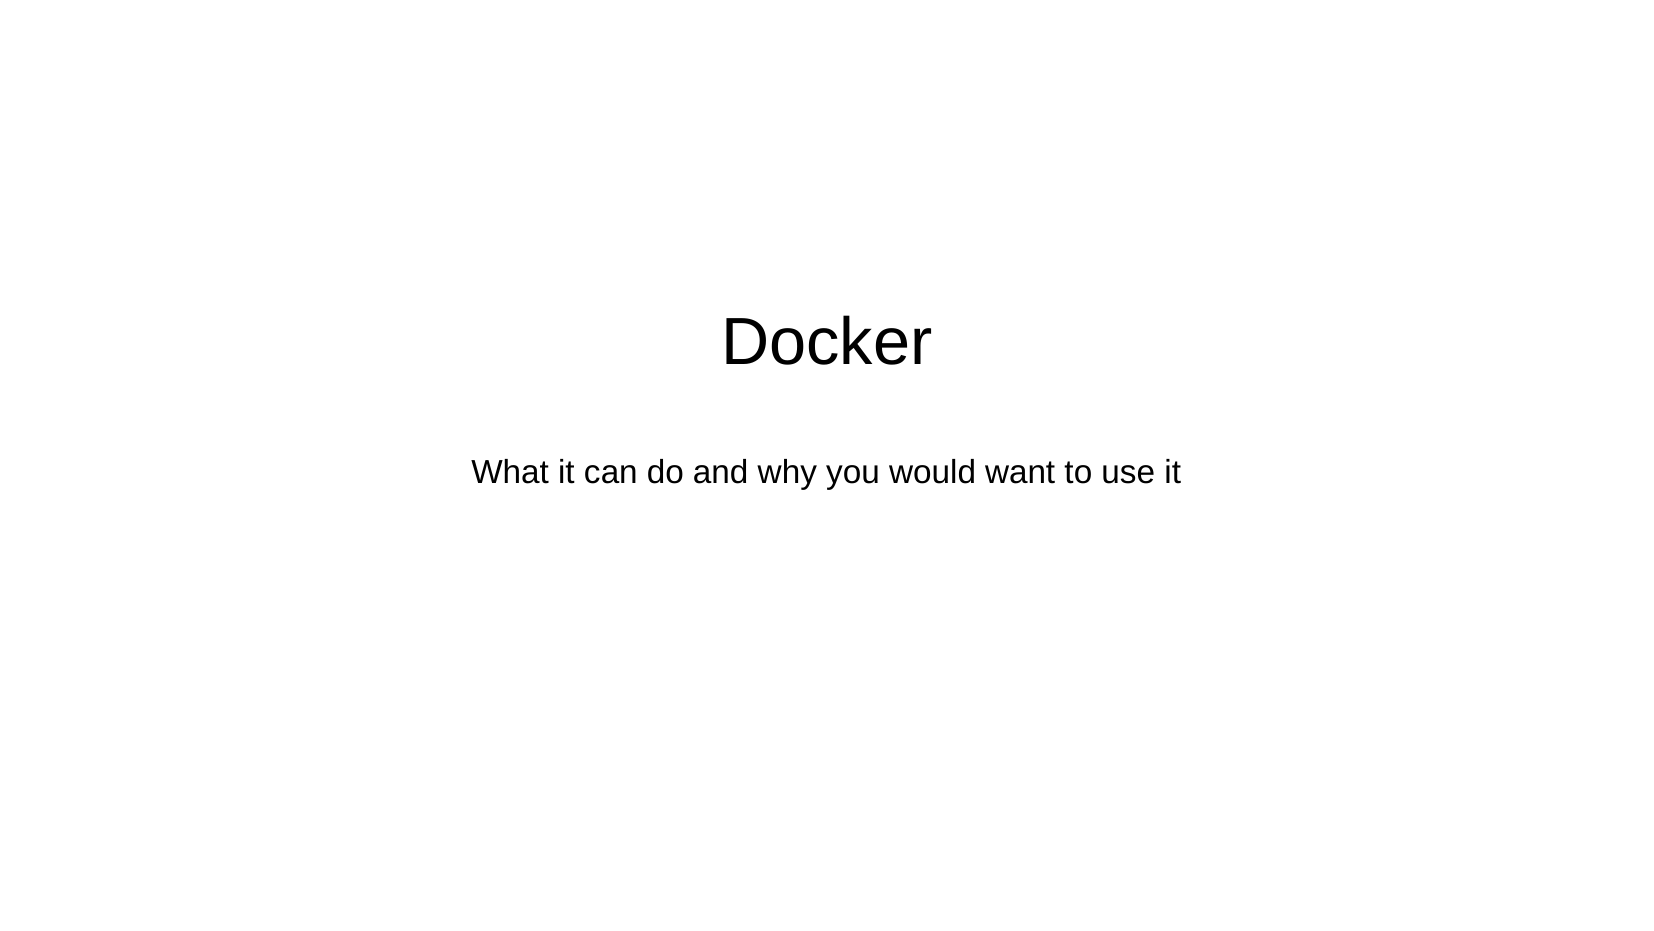

# Docker
What it can do and why you would want to use it